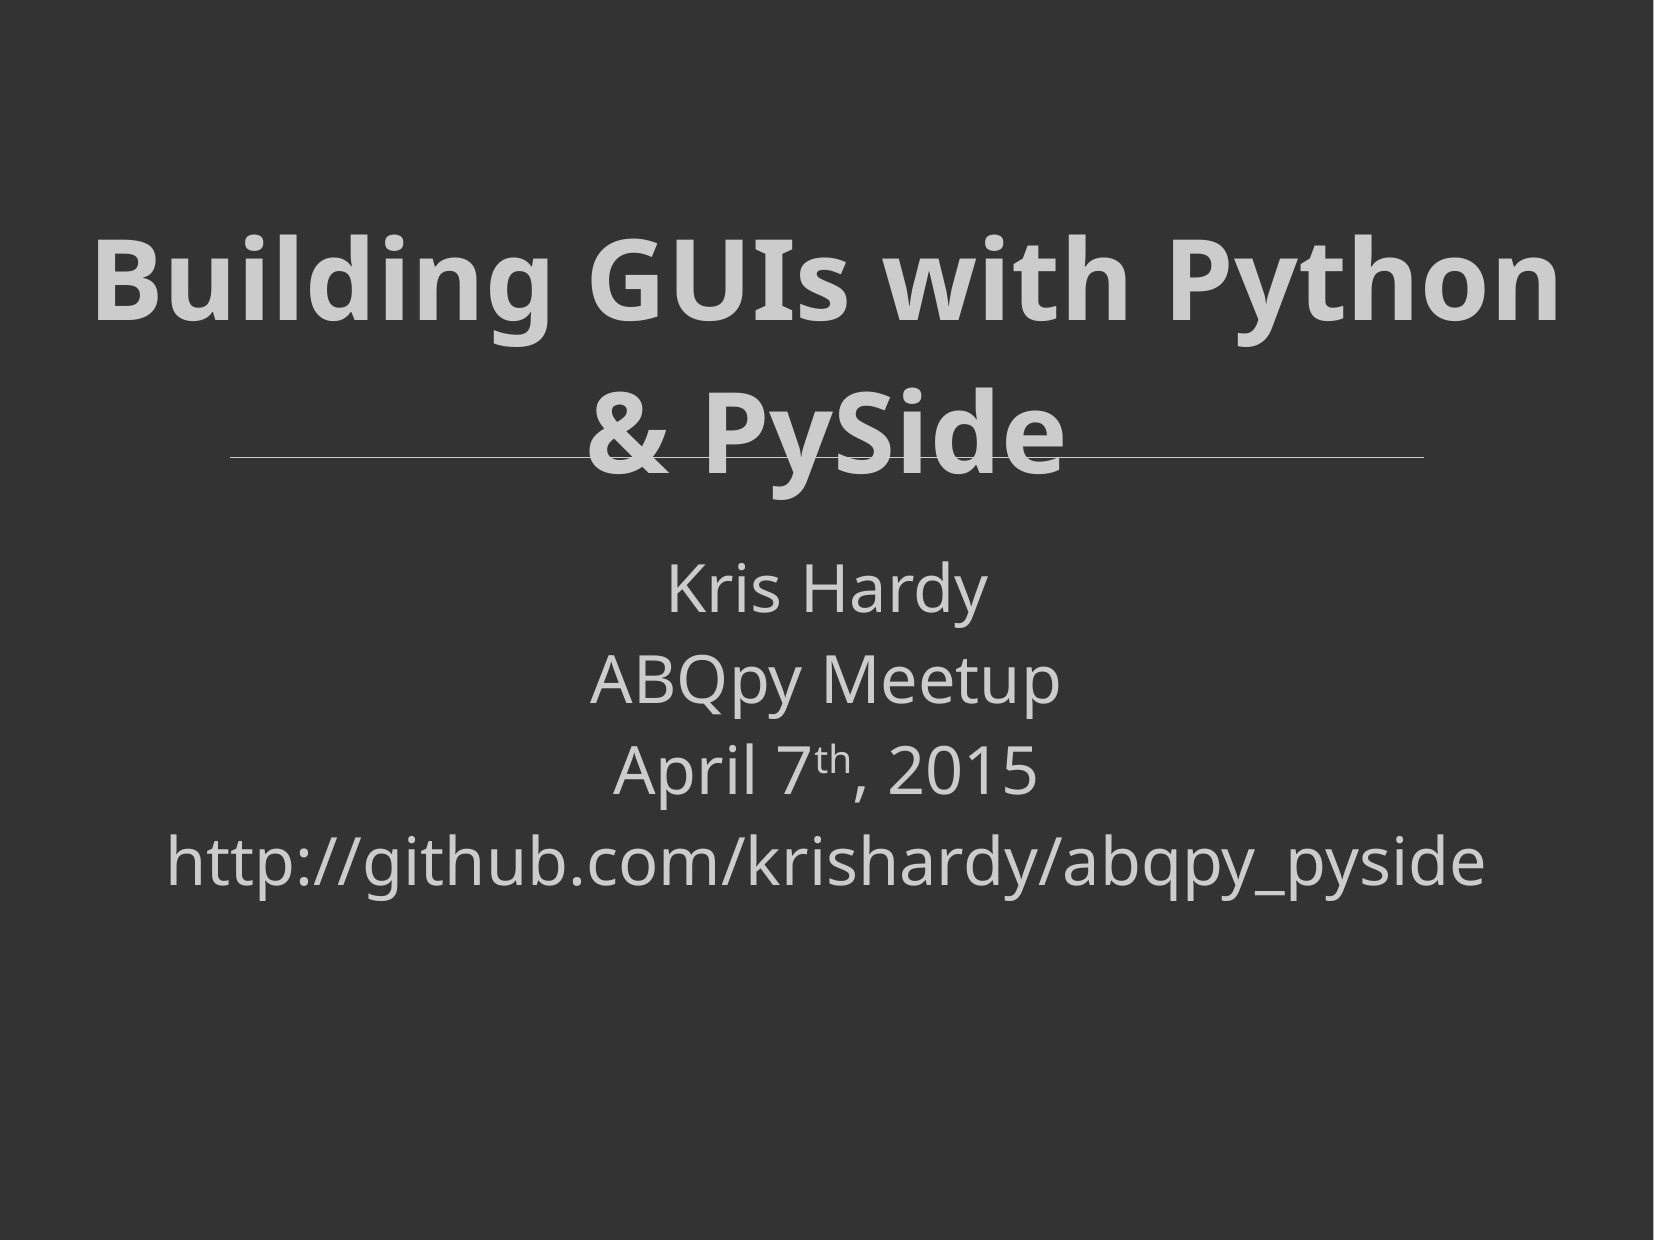

# Building GUIs with Python & PySide
Kris Hardy
ABQpy Meetup
April 7th, 2015
http://github.com/krishardy/abqpy_pyside